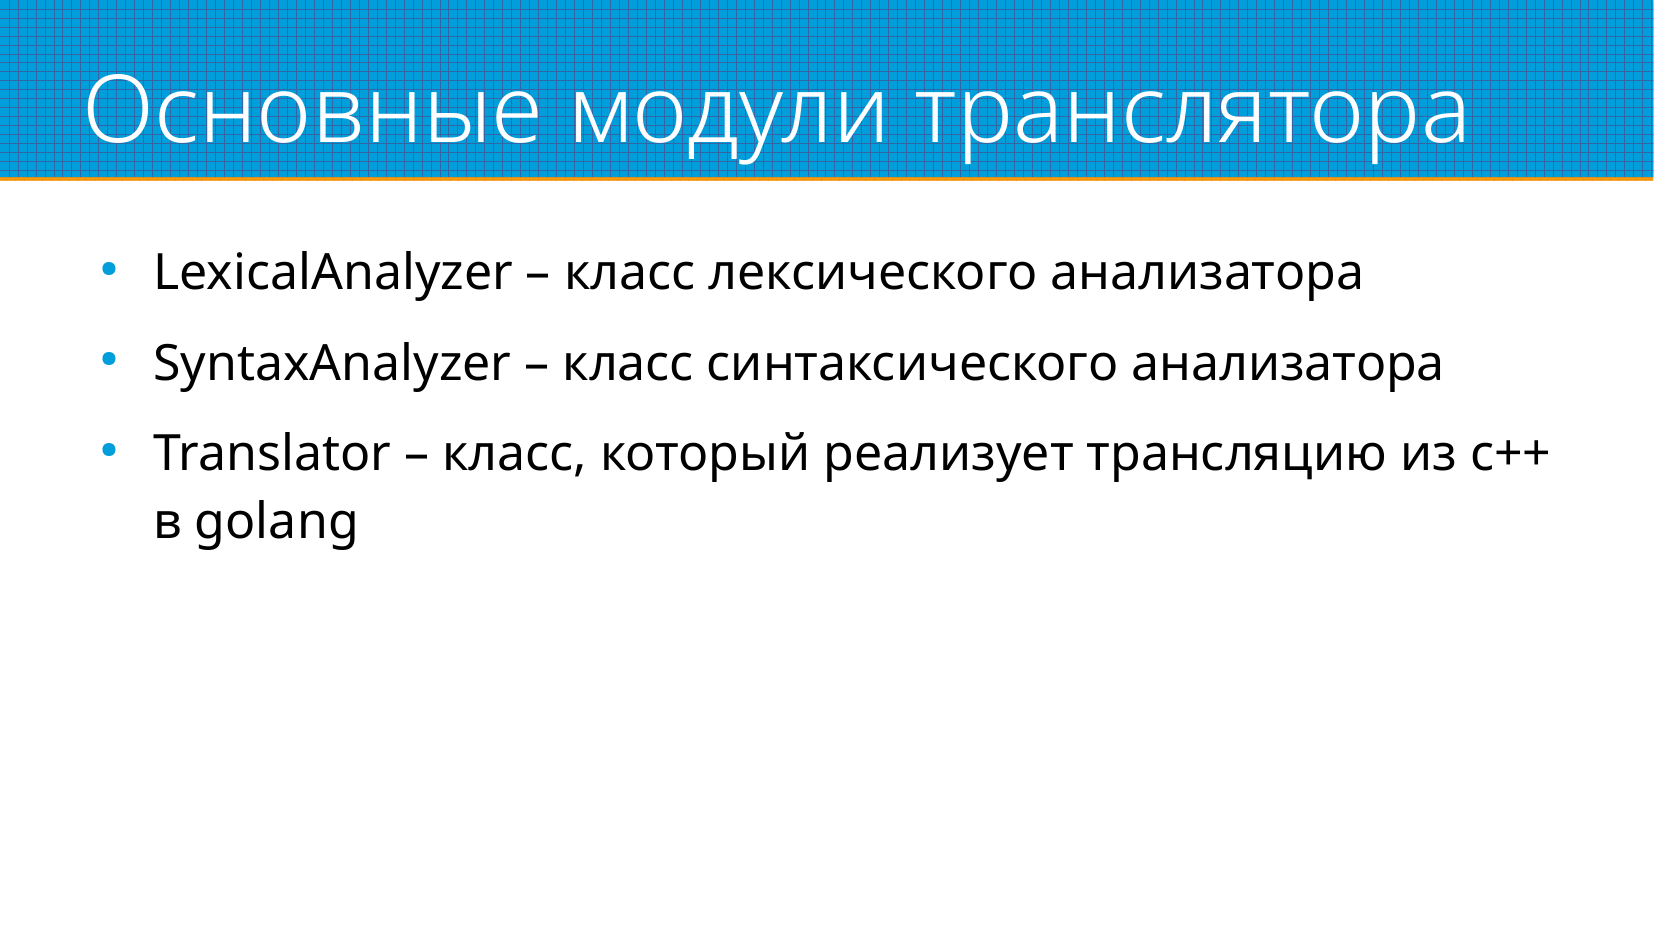

# Основные модули транслятора
LexicalAnalyzer – класс лексического анализатора
SyntaxAnalyzer – класс синтаксического анализатора
Translator – класс, который реализует трансляцию из c++ в golang